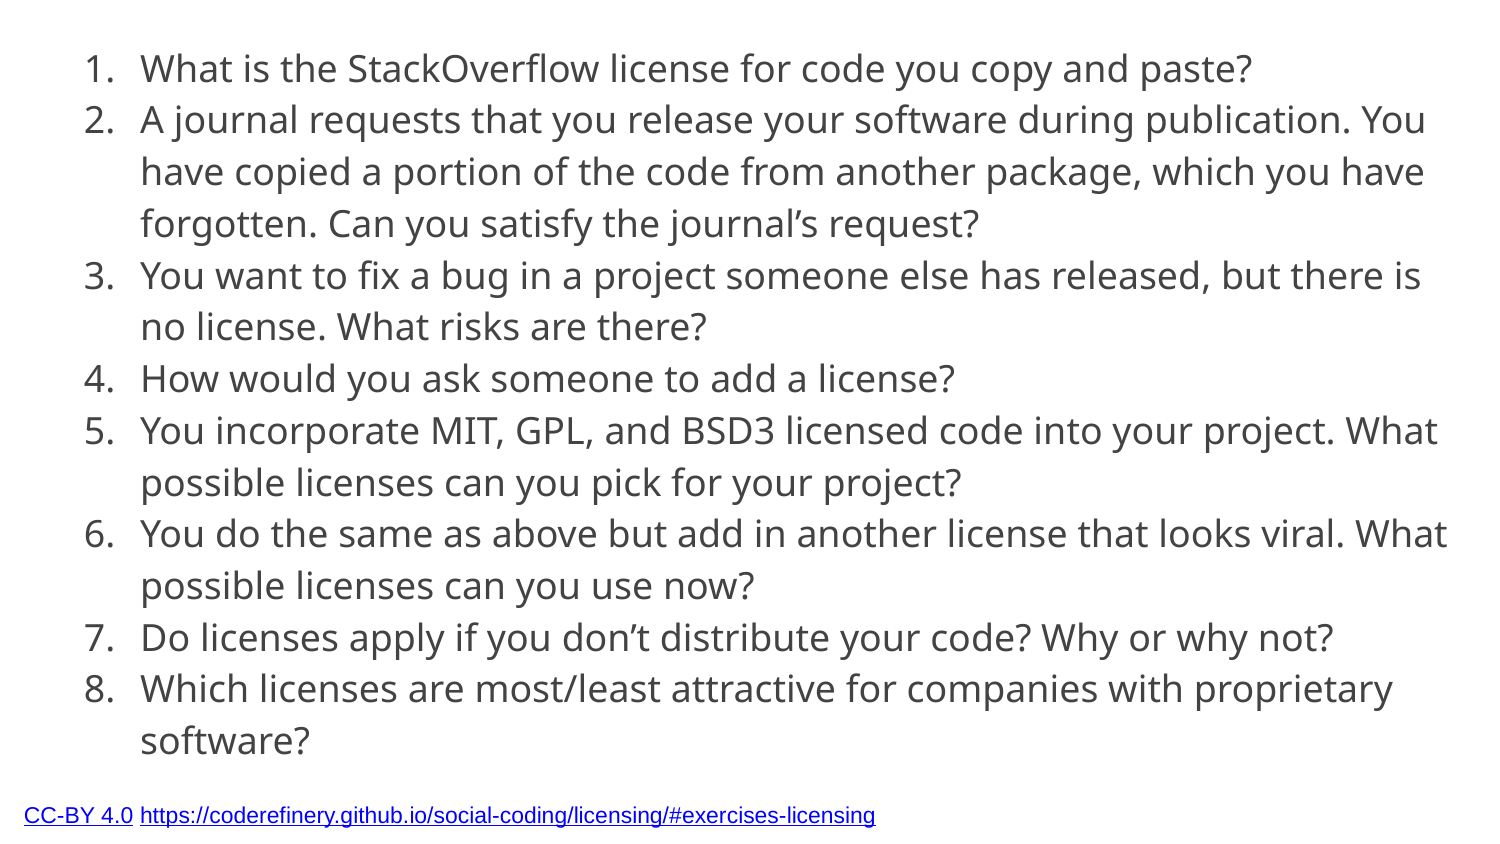

What is the StackOverflow license for code you copy and paste?
A journal requests that you release your software during publication. You have copied a portion of the code from another package, which you have forgotten. Can you satisfy the journal’s request?
You want to fix a bug in a project someone else has released, but there is no license. What risks are there?
How would you ask someone to add a license?
You incorporate MIT, GPL, and BSD3 licensed code into your project. What possible licenses can you pick for your project?
You do the same as above but add in another license that looks viral. What possible licenses can you use now?
Do licenses apply if you don’t distribute your code? Why or why not?
Which licenses are most/least attractive for companies with proprietary software?
CC-BY 4.0 https://coderefinery.github.io/social-coding/licensing/#exercises-licensing